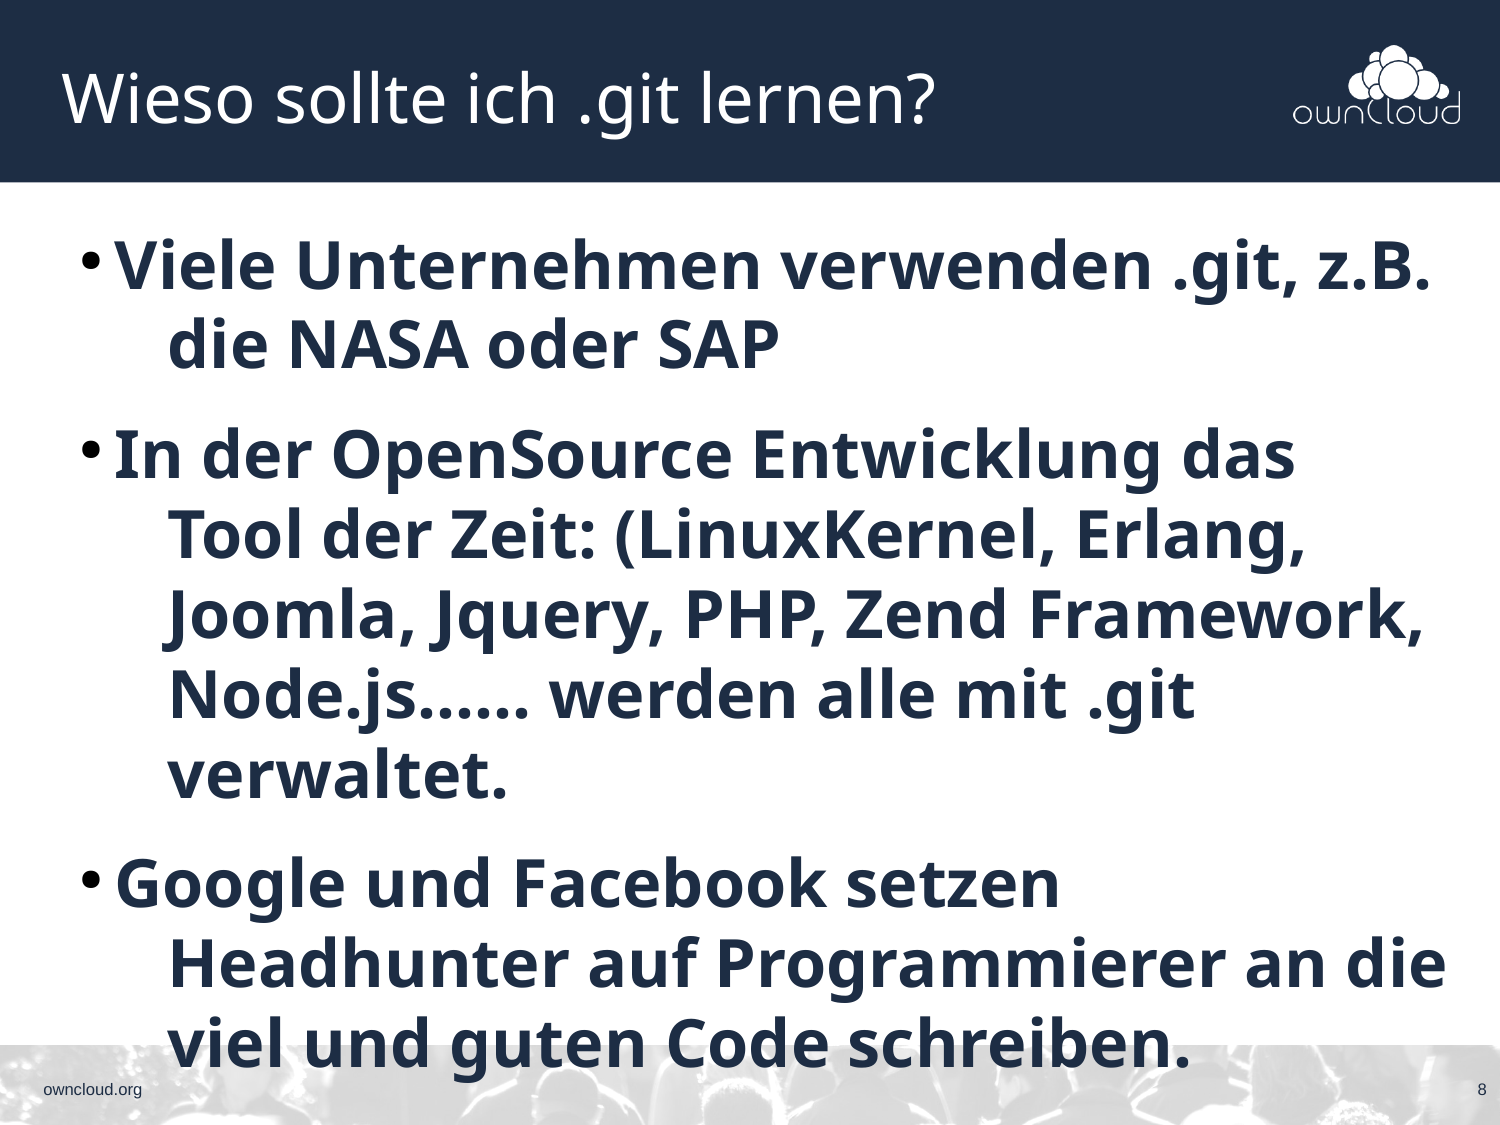

# Wieso sollte ich .git lernen?
Viele Unternehmen verwenden .git, z.B. die NASA oder SAP
In der OpenSource Entwicklung das Tool der Zeit: (LinuxKernel, Erlang, Joomla, Jquery, PHP, Zend Framework, Node.js…… werden alle mit .git verwaltet.
Google und Facebook setzen Headhunter auf Programmierer an die viel und guten Code schreiben.